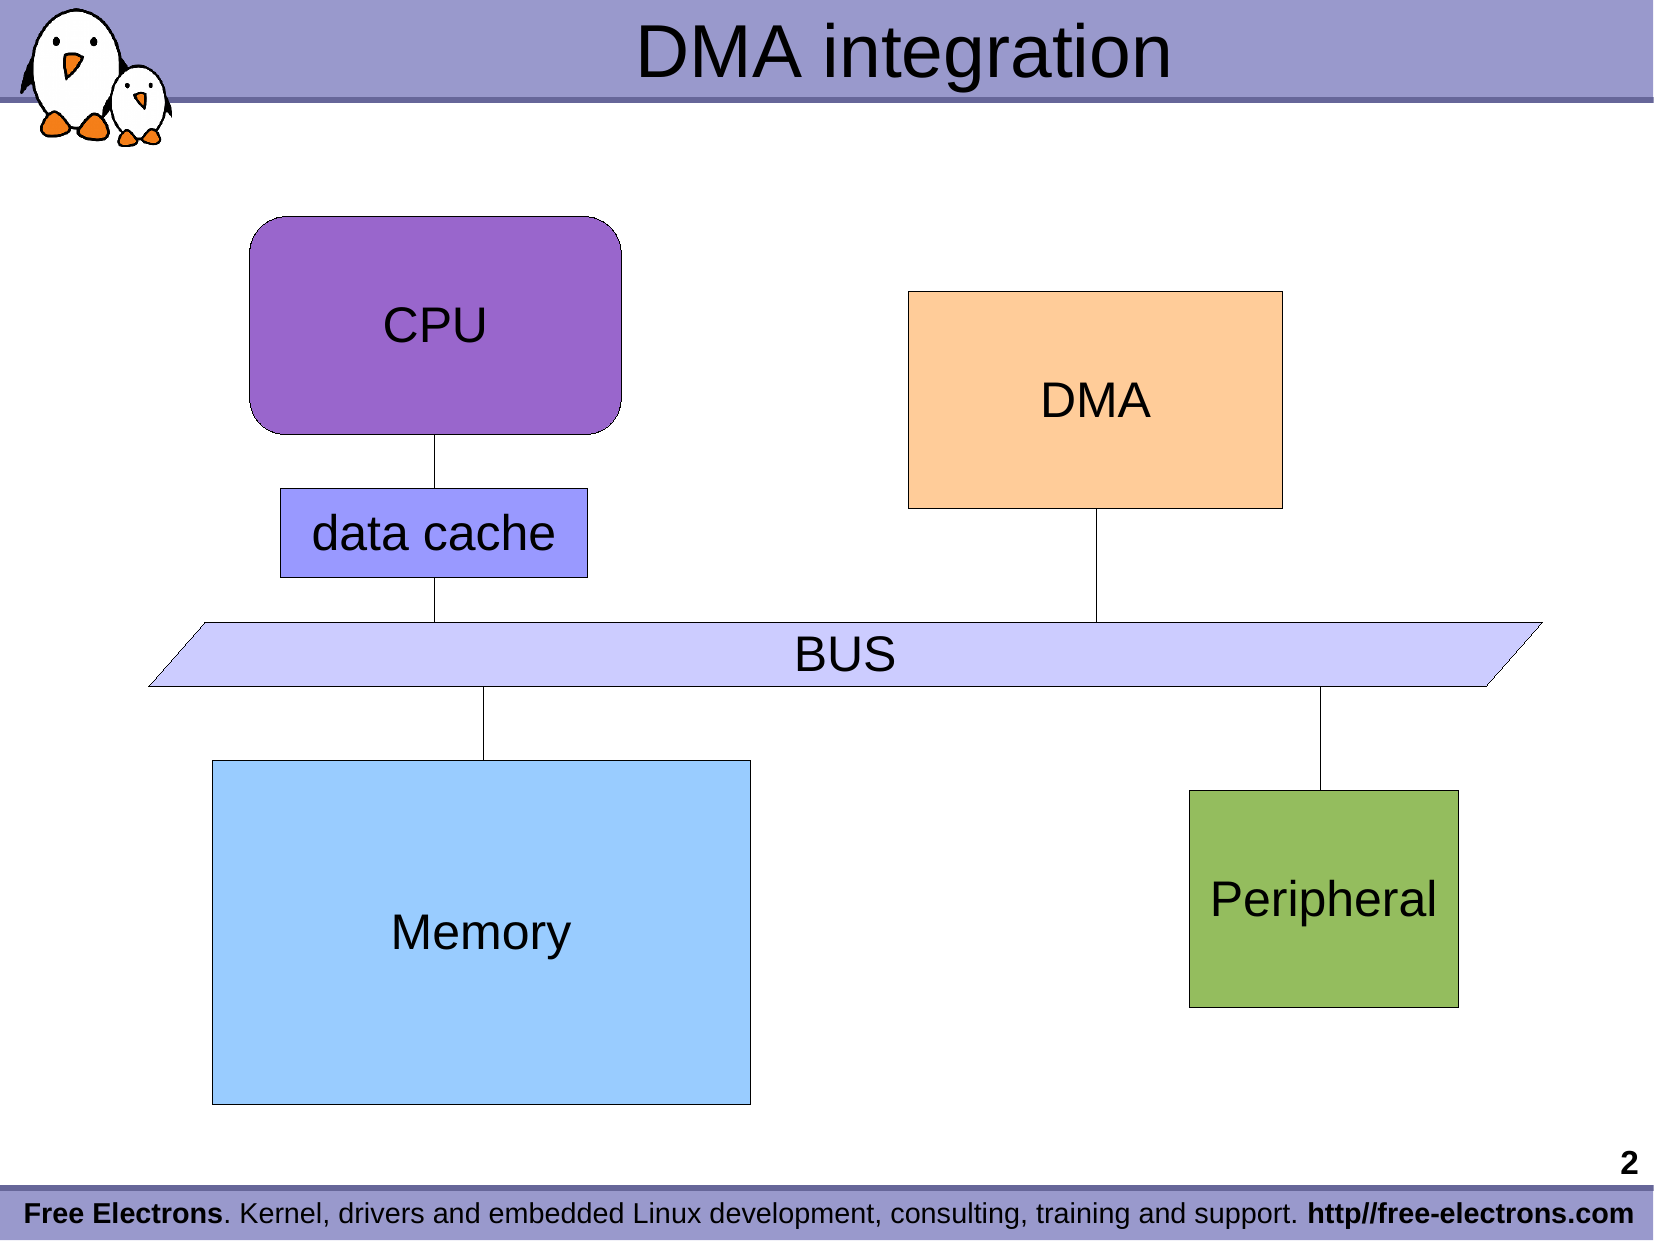

# DMA integration
CPU
DMA
data cache
BUS
Memory
Peripheral